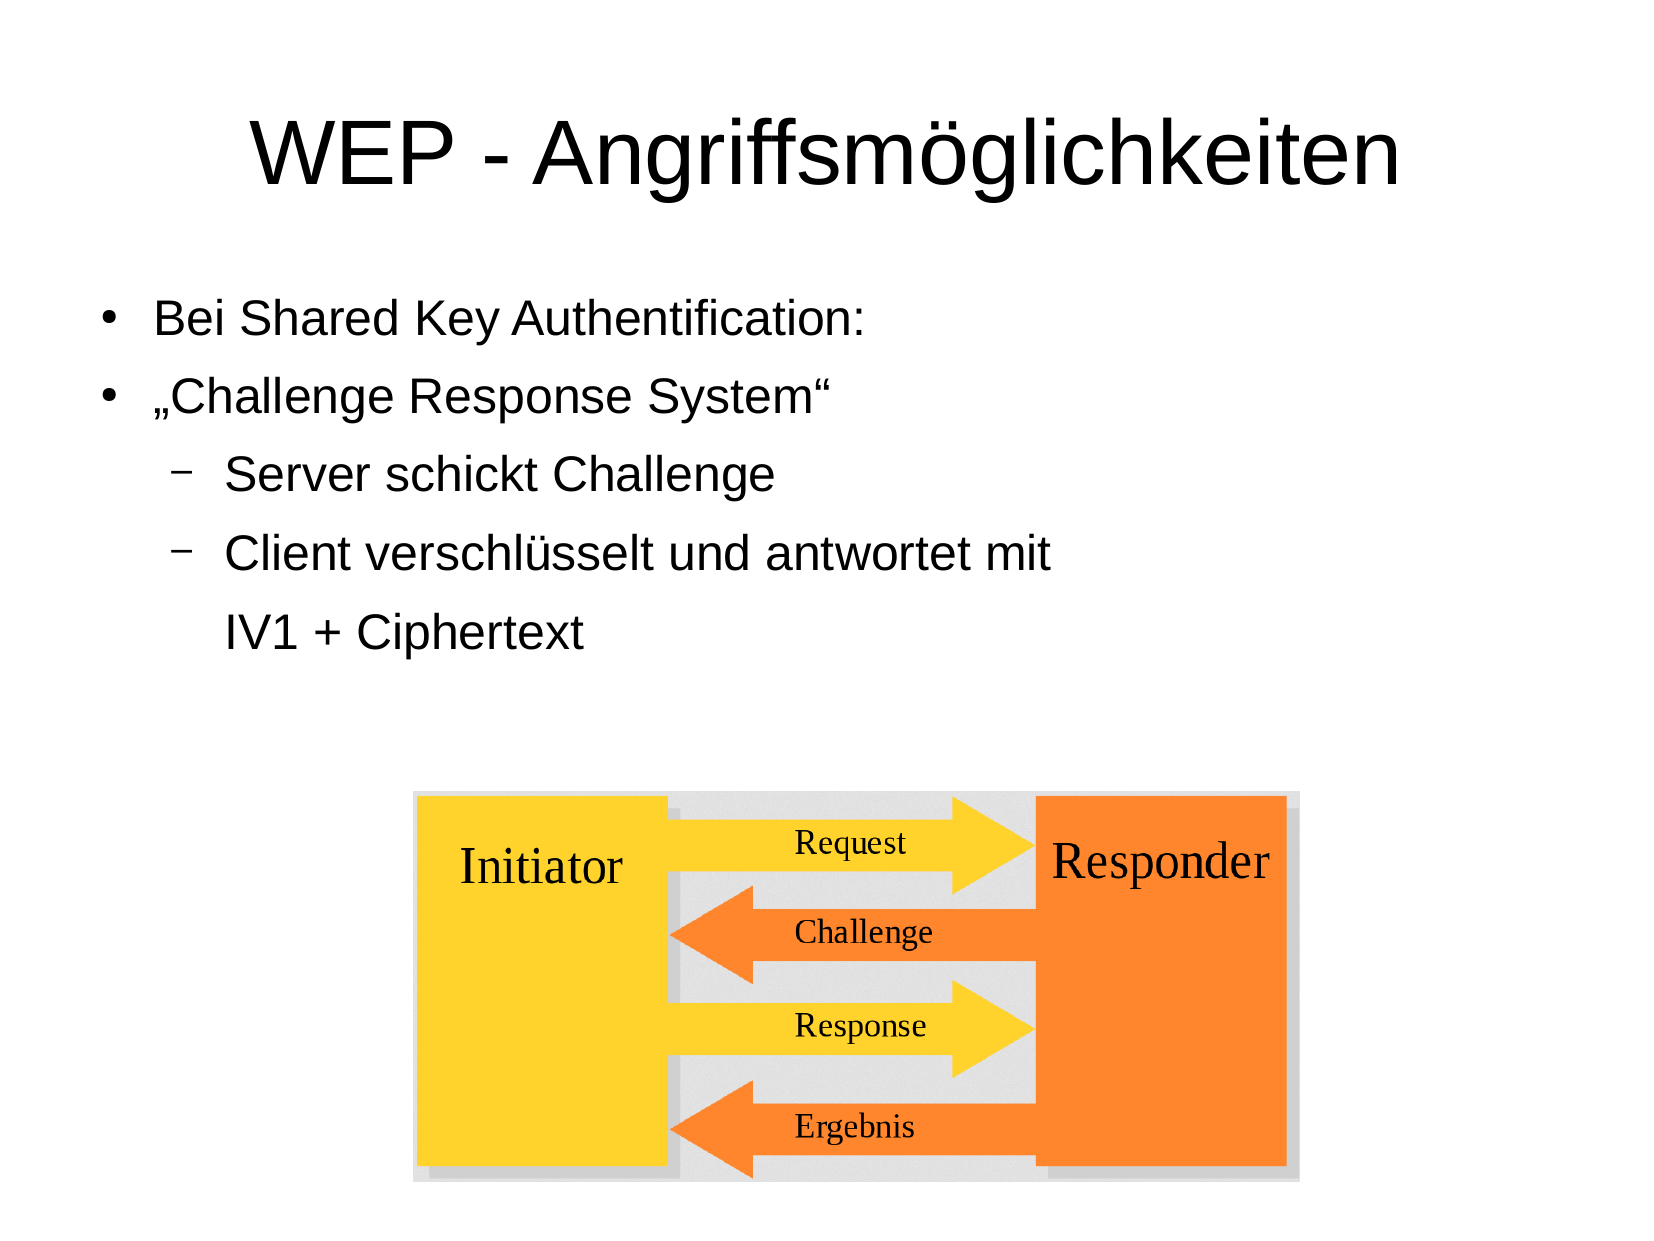

# WEP - Angriffsmöglichkeiten
Bei Shared Key Authentification:
„Challenge Response System“
Server schickt Challenge
Client verschlüsselt und antwortet mit
IV1 + Ciphertext